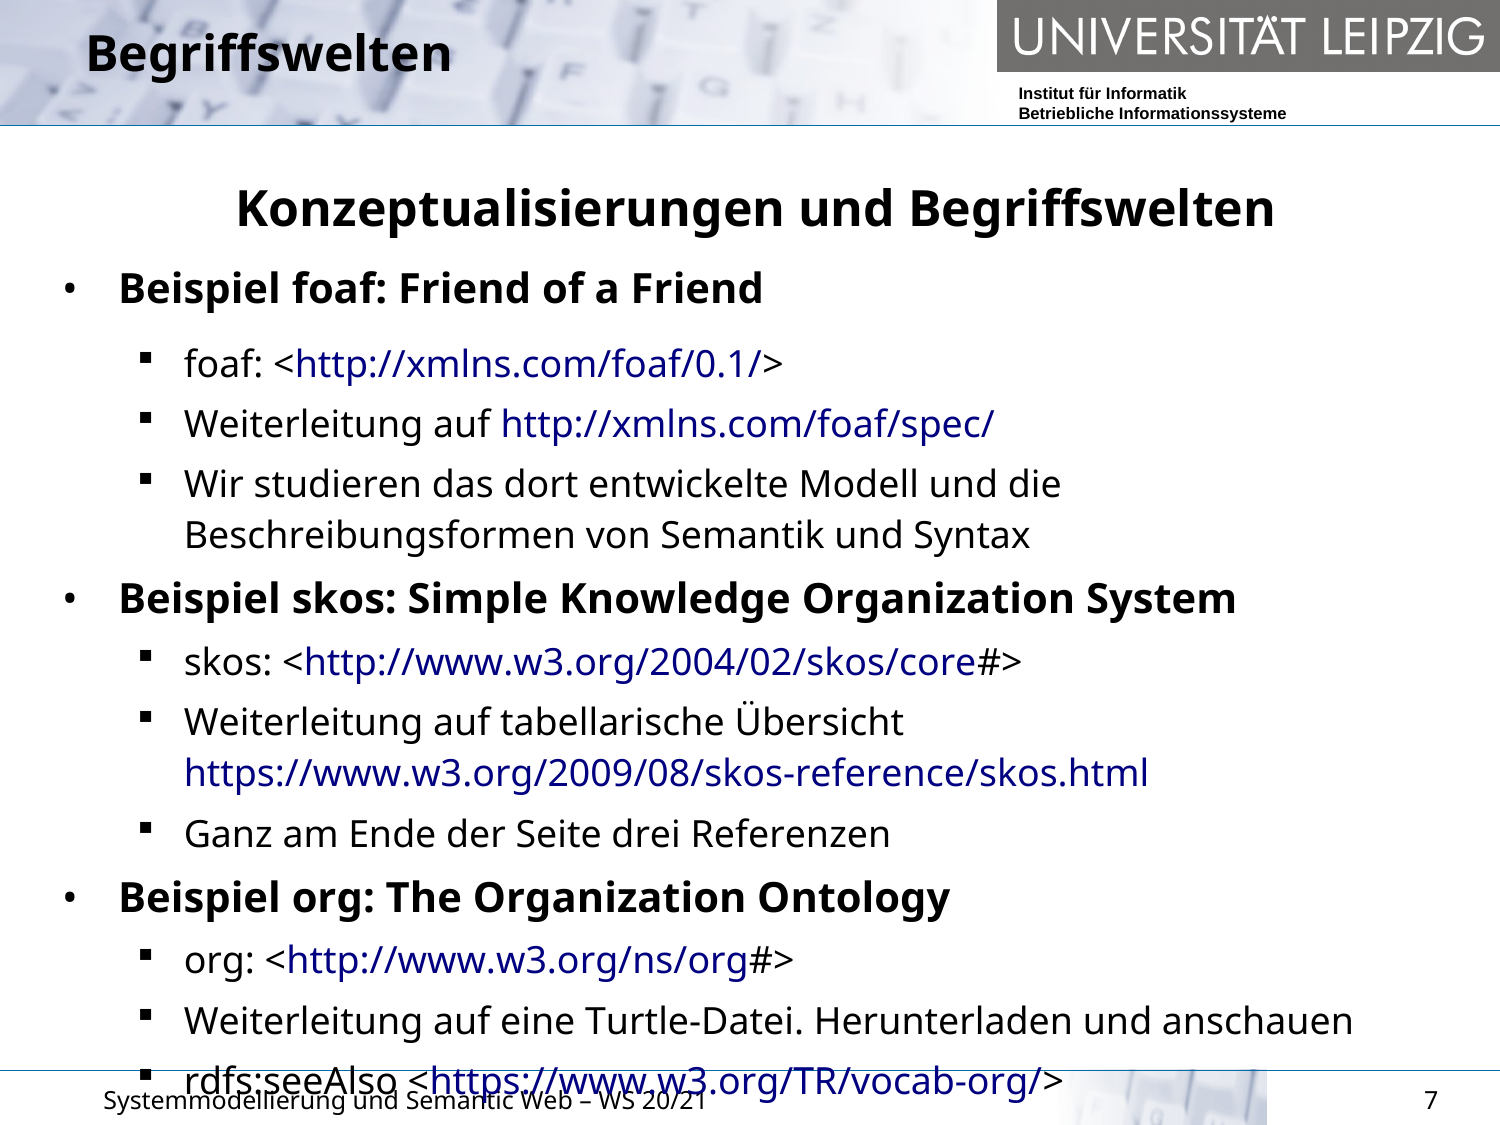

Begriffswelten
# Konzeptualisierungen und Begriffswelten
Beispiel foaf: Friend of a Friend
foaf: <http://xmlns.com/foaf/0.1/>
Weiterleitung auf http://xmlns.com/foaf/spec/
Wir studieren das dort entwickelte Modell und die Beschreibungsformen von Semantik und Syntax
Beispiel skos: Simple Knowledge Organization System
skos: <http://www.w3.org/2004/02/skos/core#>
Weiterleitung auf tabellarische Übersicht https://www.w3.org/2009/08/skos-reference/skos.html
Ganz am Ende der Seite drei Referenzen
Beispiel org: The Organization Ontology
org: <http://www.w3.org/ns/org#>
Weiterleitung auf eine Turtle-Datei. Herunterladen und anschauen
rdfs:seeAlso <https://www.w3.org/TR/vocab-org/>
Systemmodellierung und Semantic Web – WS 20/21
7